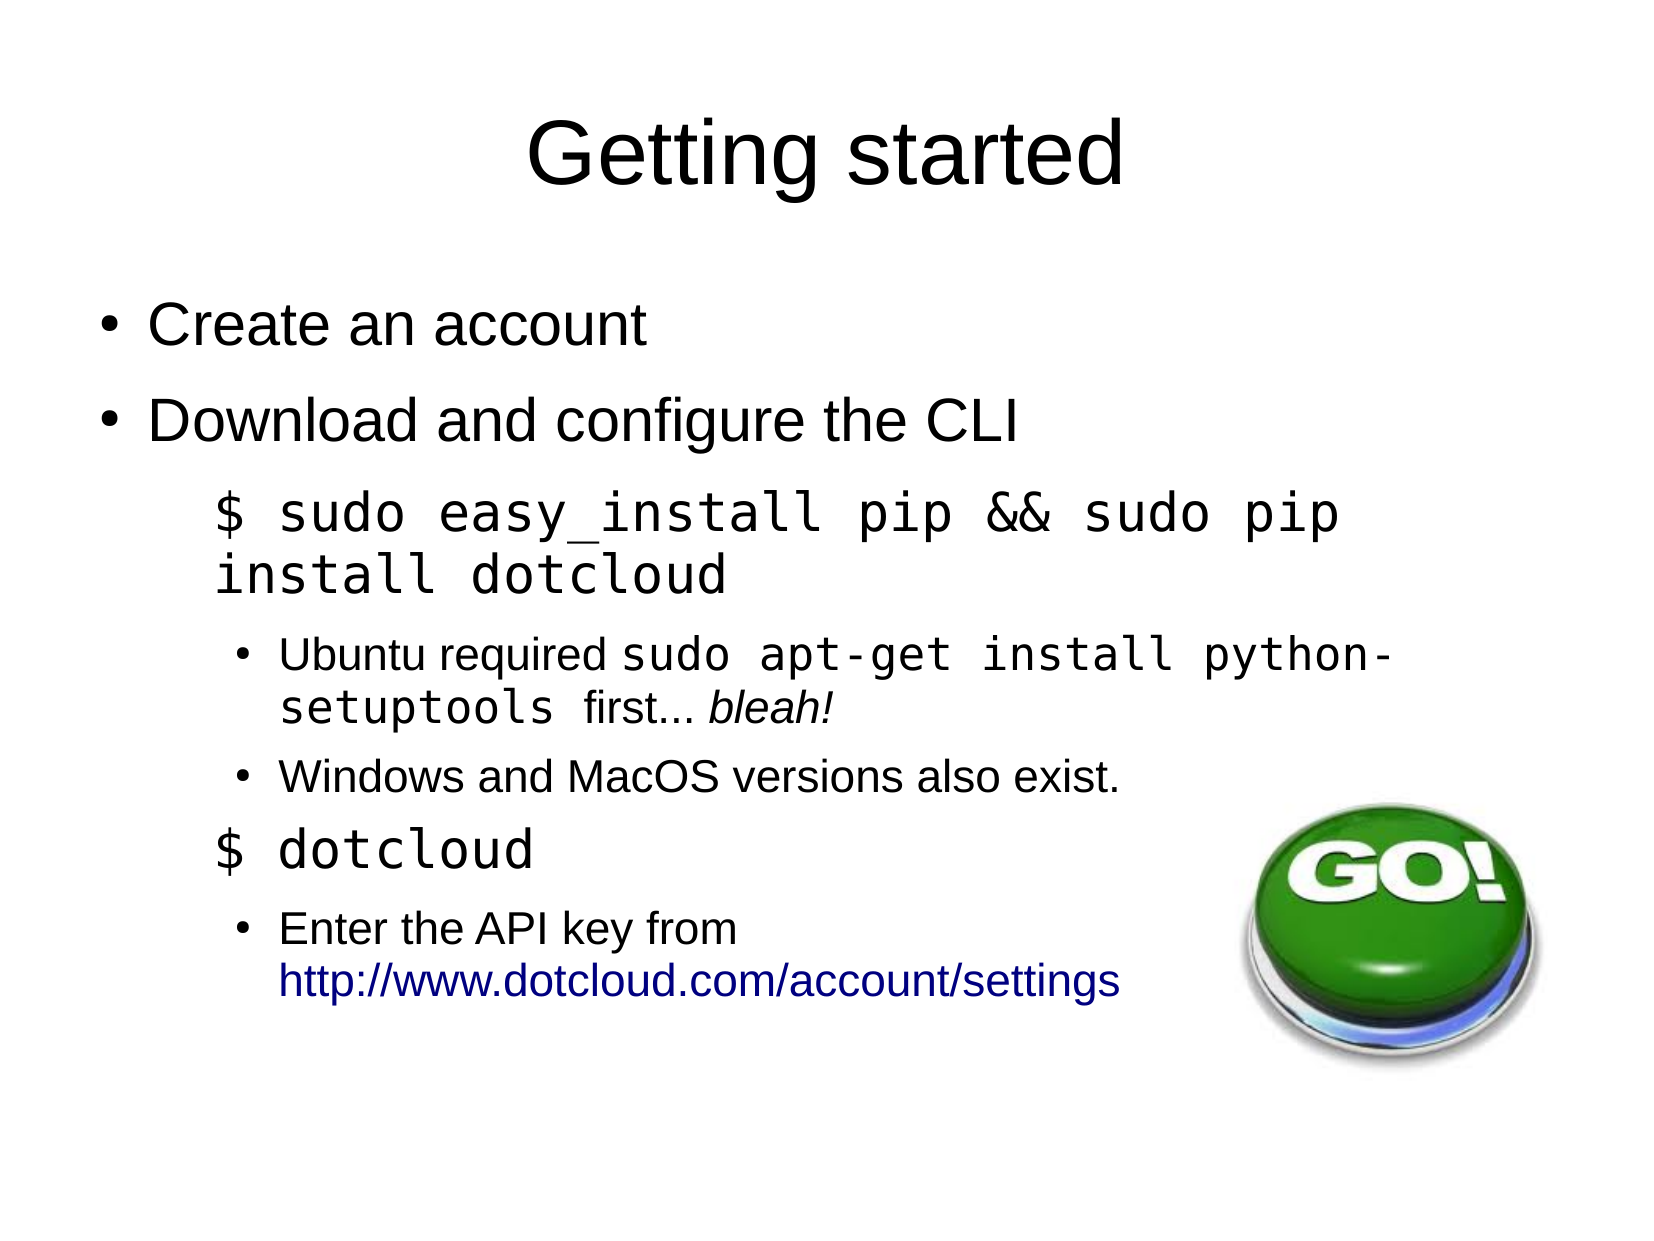

# Getting started
Create an account
Download and configure the CLI
$ sudo easy_install pip && sudo pip install dotcloud
Ubuntu required sudo apt-get install python-setuptools first... bleah!
Windows and MacOS versions also exist.
$ dotcloud
Enter the API key from http://www.dotcloud.com/account/settings